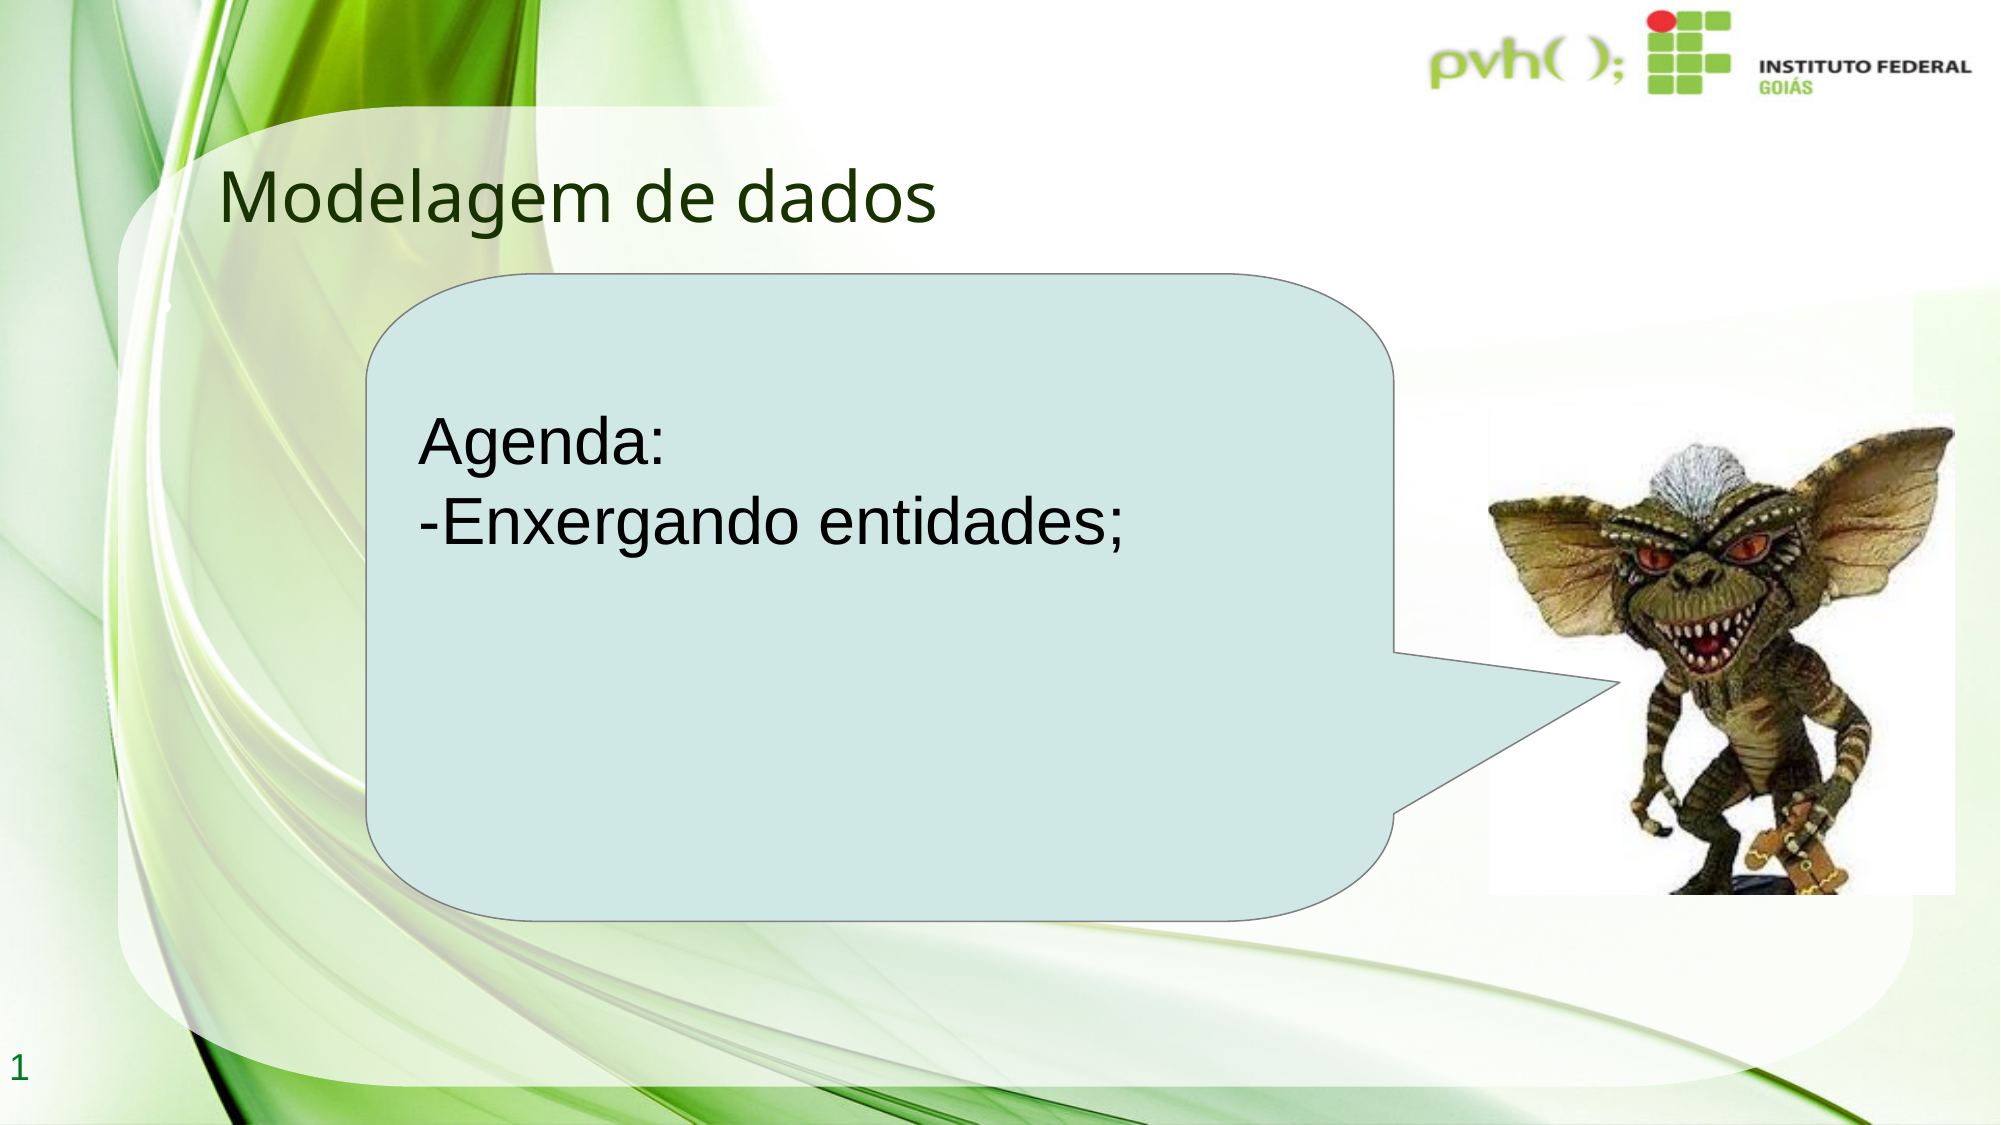

# Modelagem de dados
Agenda:
-Enxergando entidades;